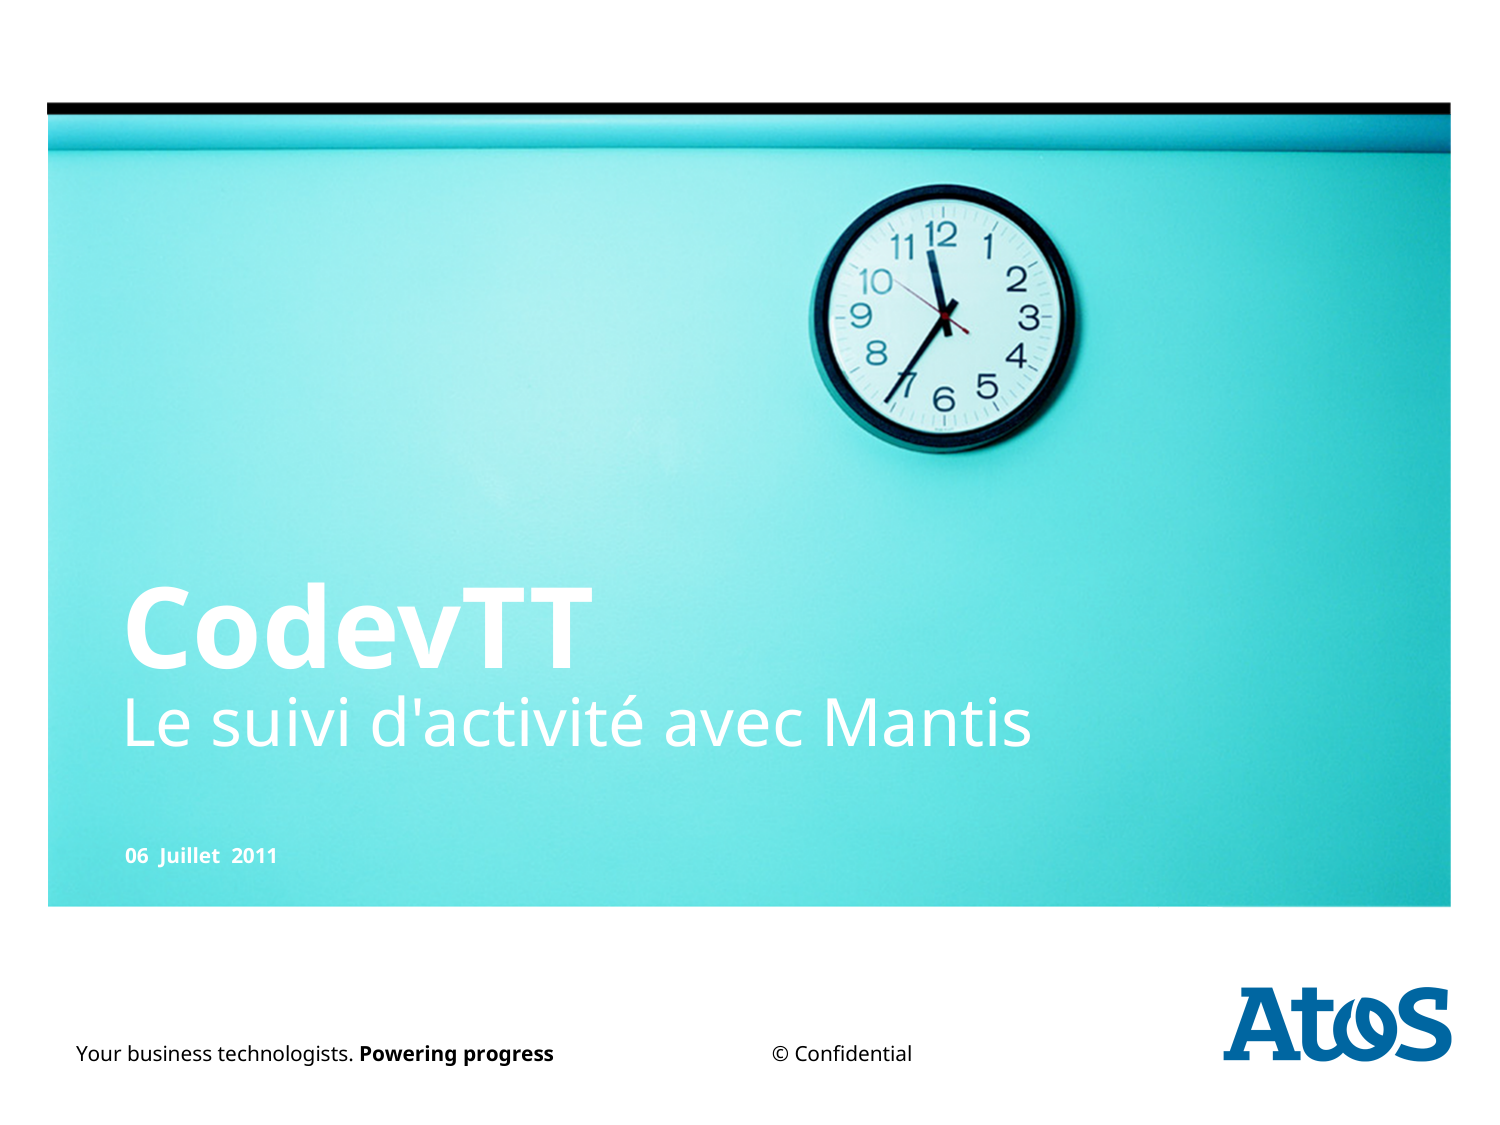

# CodevTT
Le suivi d'activité avec Mantis